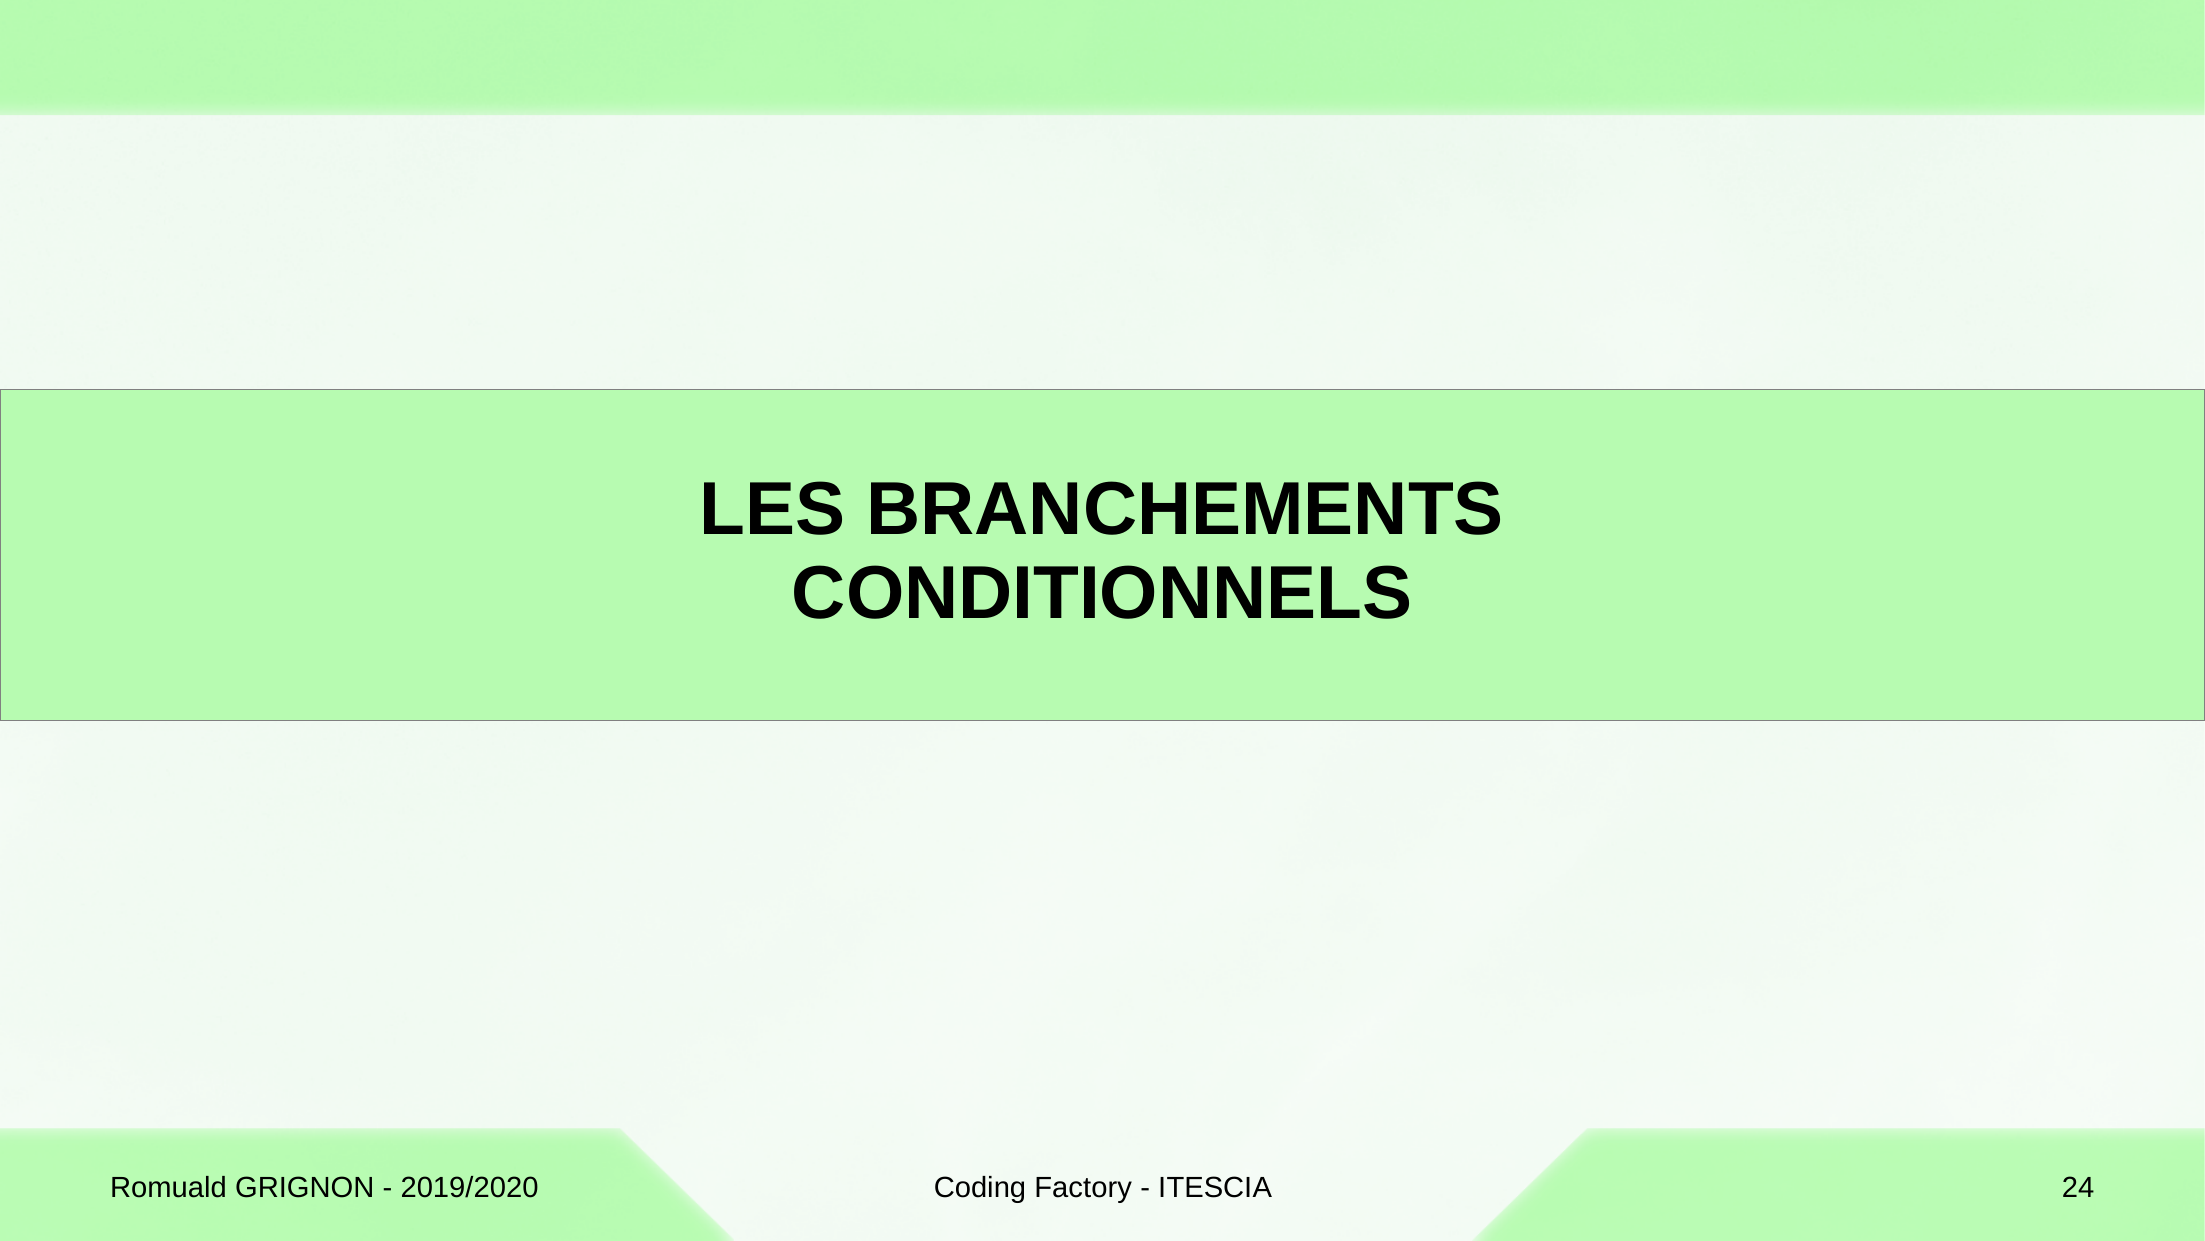

# LES BRANCHEMENTS
CONDITIONNELS
Romuald GRIGNON - 2019/2020
Coding Factory - ITESCIA
24